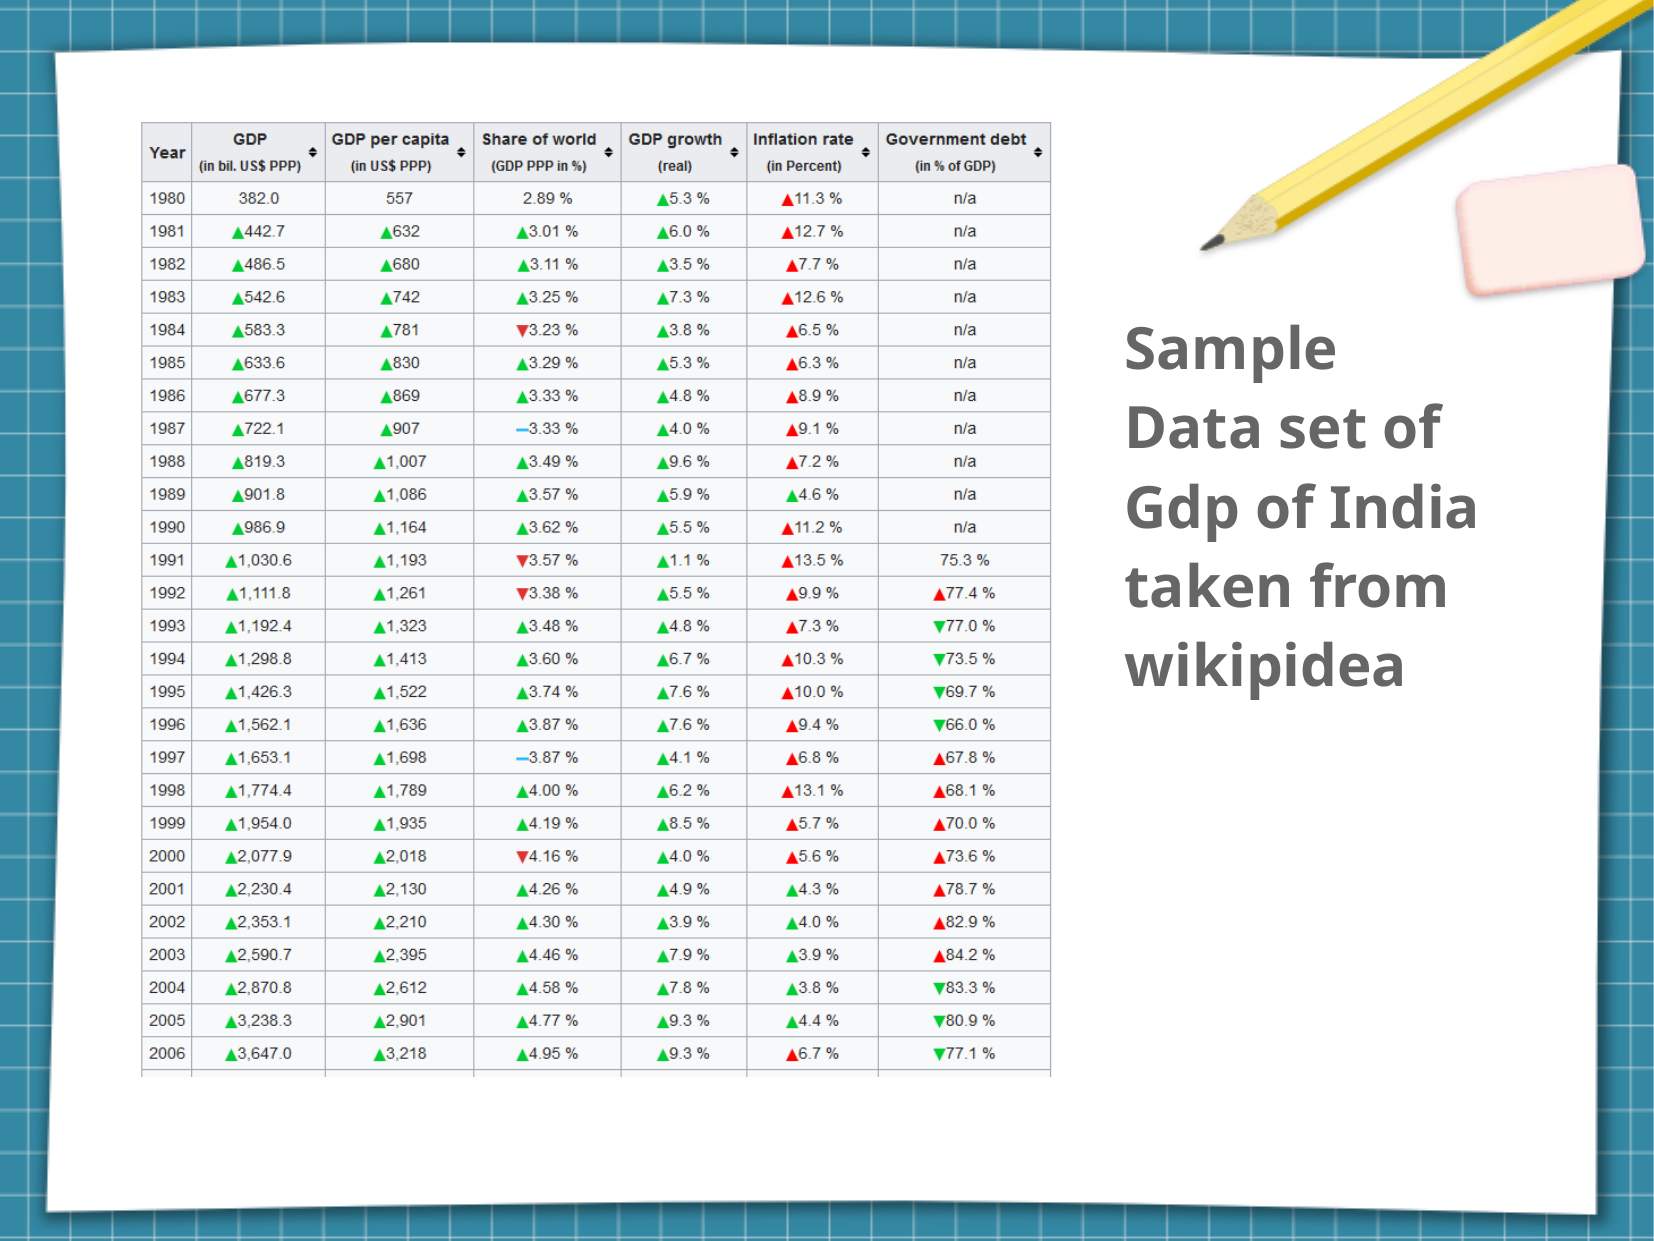

Sample Data set of Gdp of India taken from wikipidea